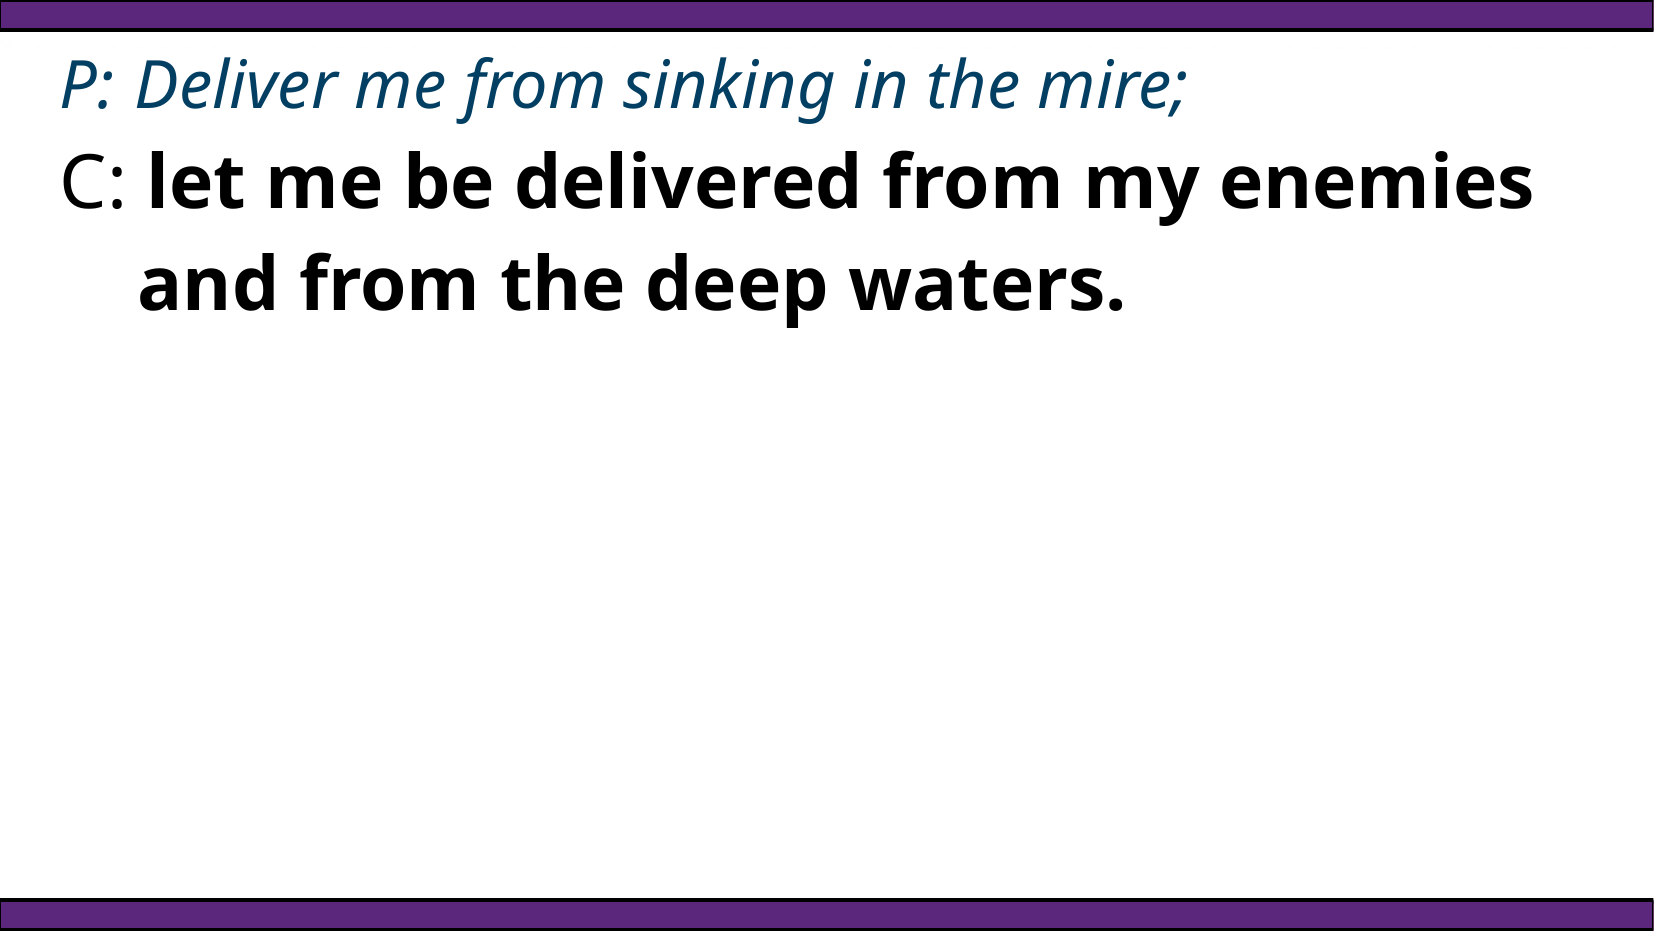

P:	Deliver me from sinking in the mire;
C: let me be delivered from my enemies
 and from the deep waters.